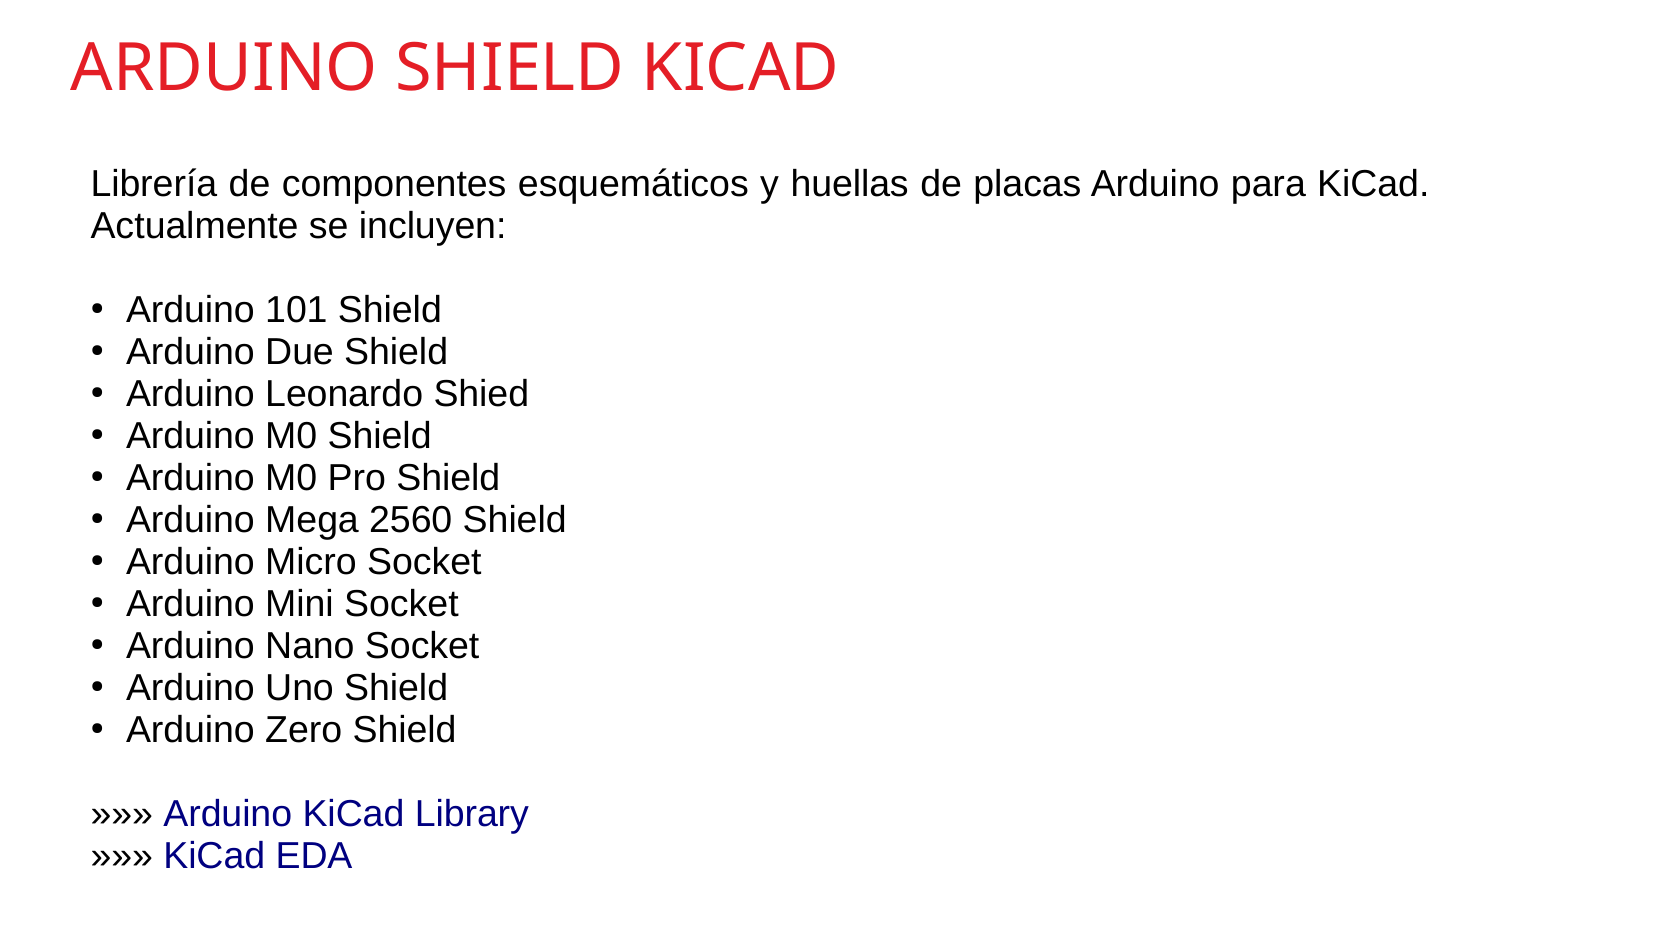

# ARDUINO SHIELD KICAD
Librería de componentes esquemáticos y huellas de placas Arduino para KiCad. Actualmente se incluyen:
Arduino 101 Shield
Arduino Due Shield
Arduino Leonardo Shied
Arduino M0 Shield
Arduino M0 Pro Shield
Arduino Mega 2560 Shield
Arduino Micro Socket
Arduino Mini Socket
Arduino Nano Socket
Arduino Uno Shield
Arduino Zero Shield
»»» Arduino KiCad Library
»»» KiCad EDA